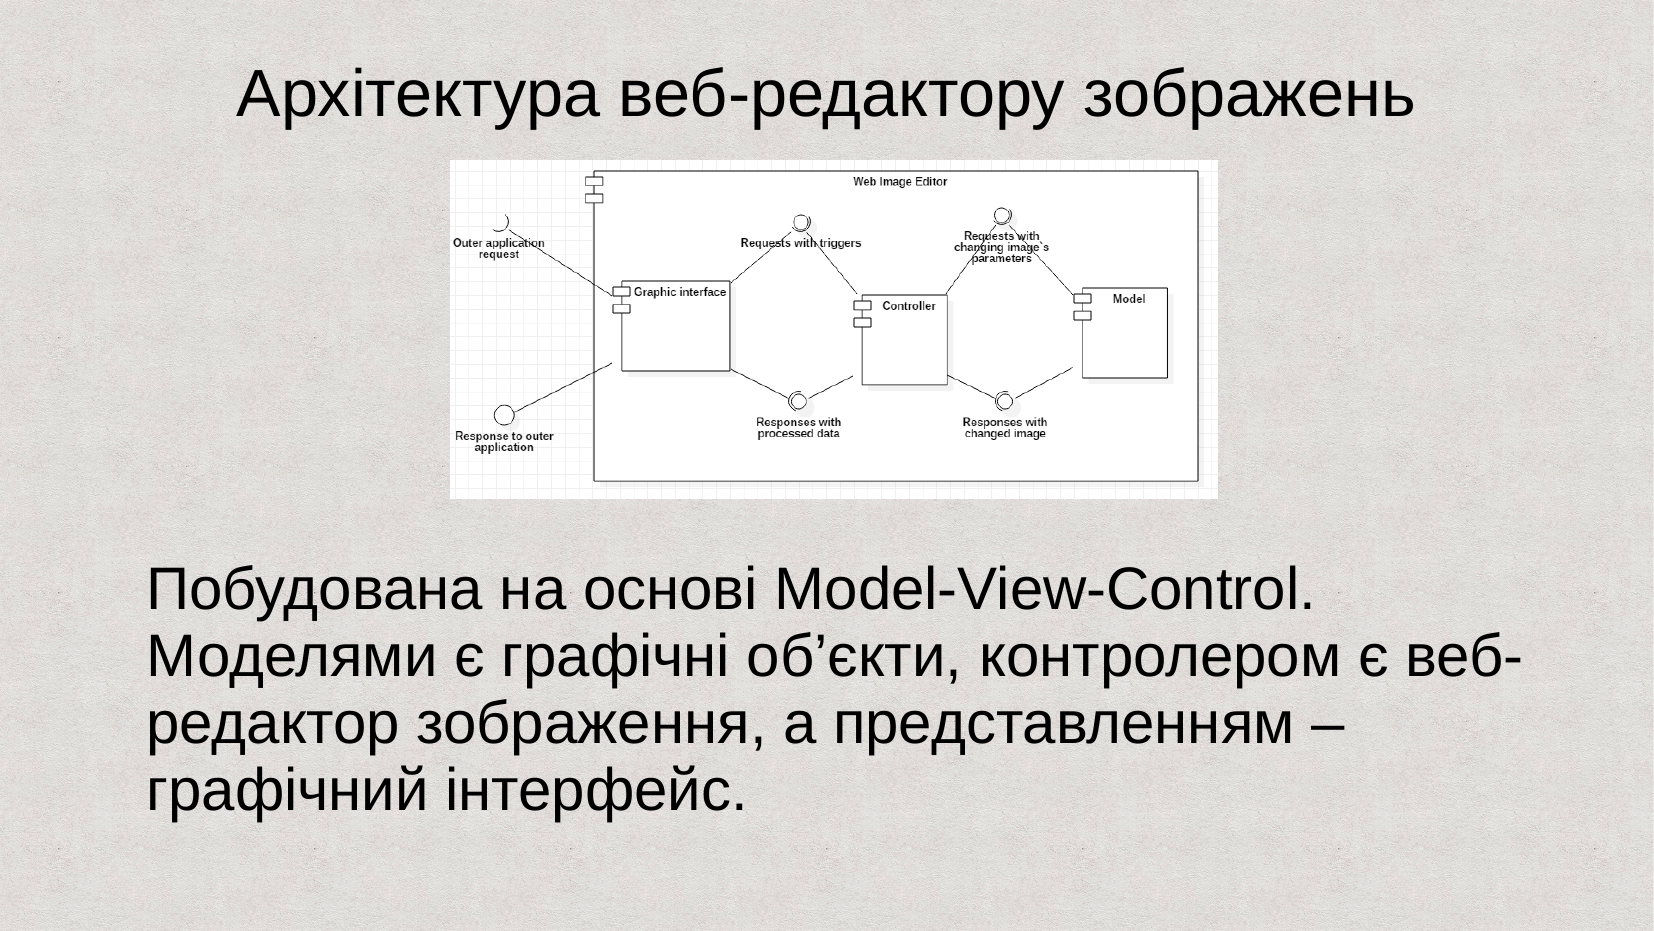

# Архітектура веб-редактору зображень
Побудована на основі Model-View-Control. Моделями є графічні об’єкти, контролером є веб-редактор зображення, а представленням – графічний інтерфейс.